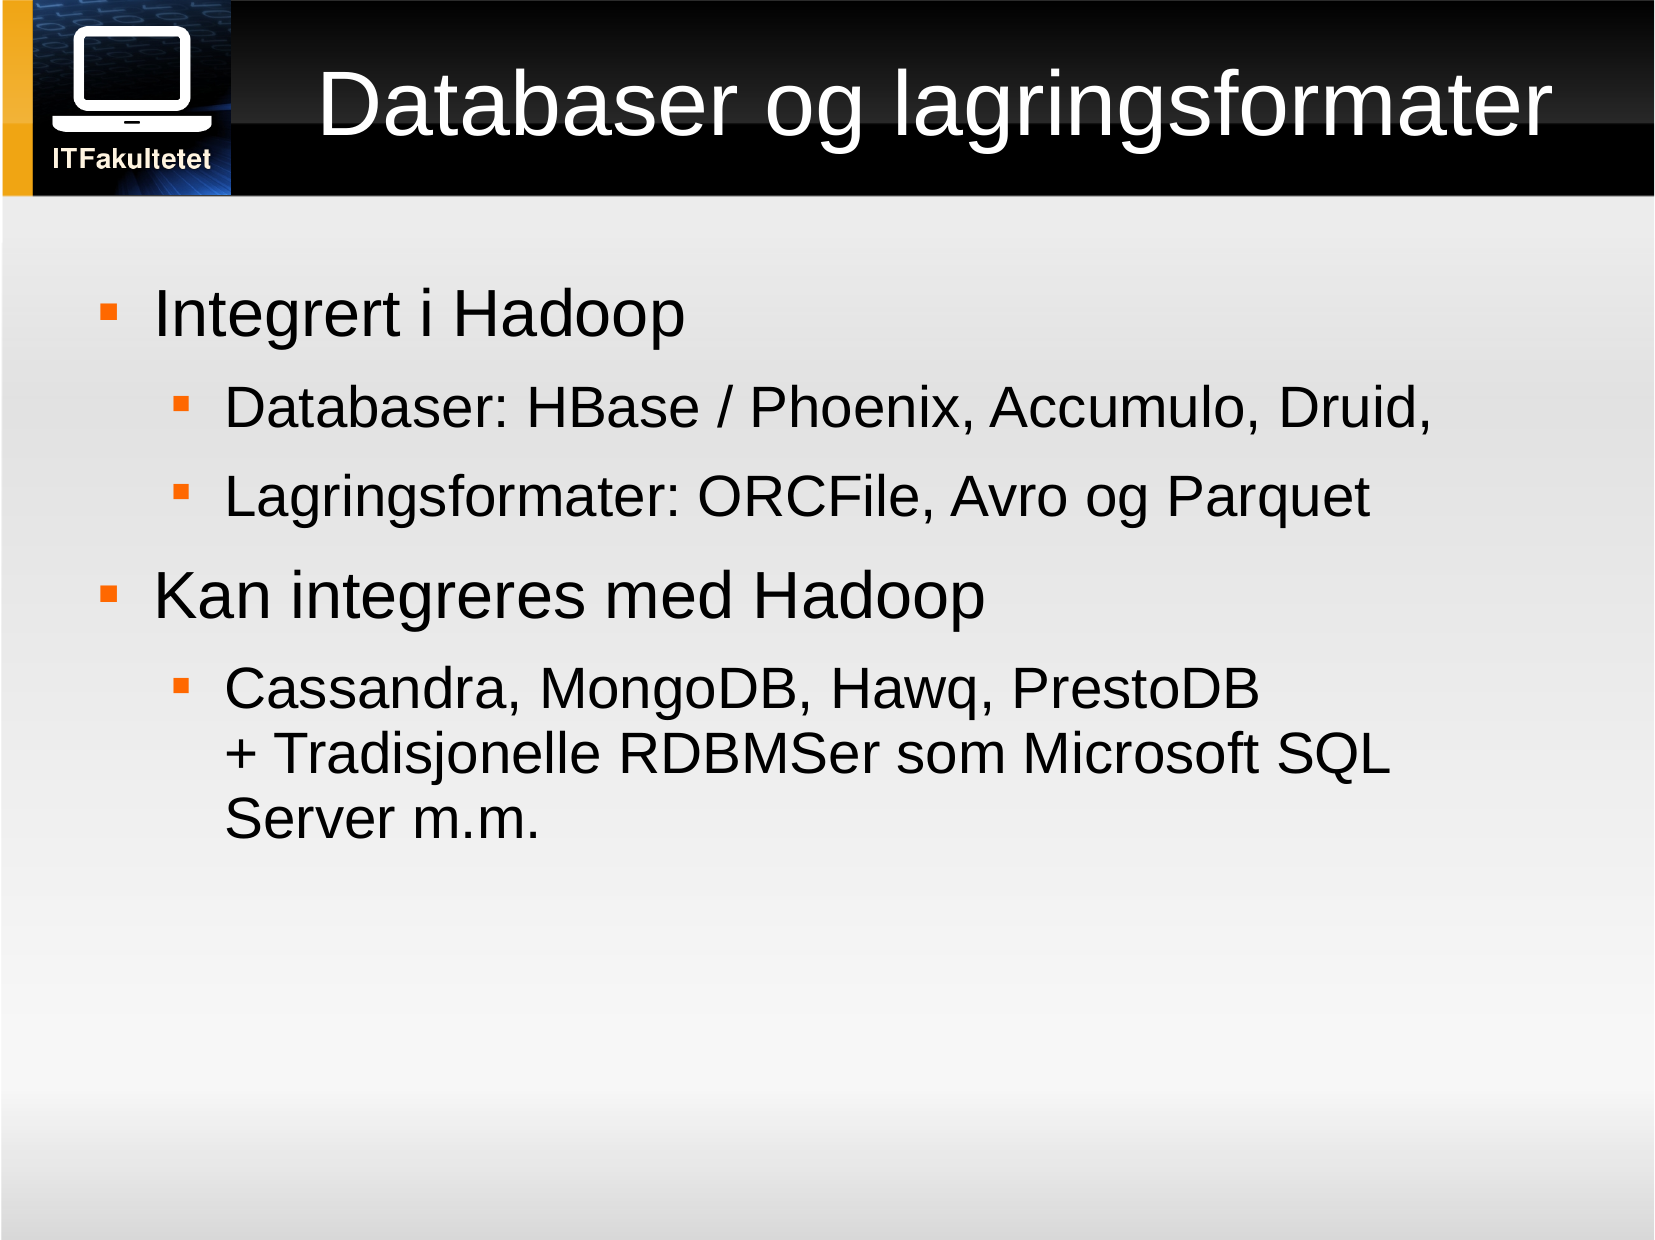

# Databaser og lagringsformater
Integrert i Hadoop
Databaser: HBase / Phoenix, Accumulo, Druid,
Lagringsformater: ORCFile, Avro og Parquet
Kan integreres med Hadoop
Cassandra, MongoDB, Hawq, PrestoDB
+ Tradisjonelle RDBMSer som Microsoft SQL Server m.m.